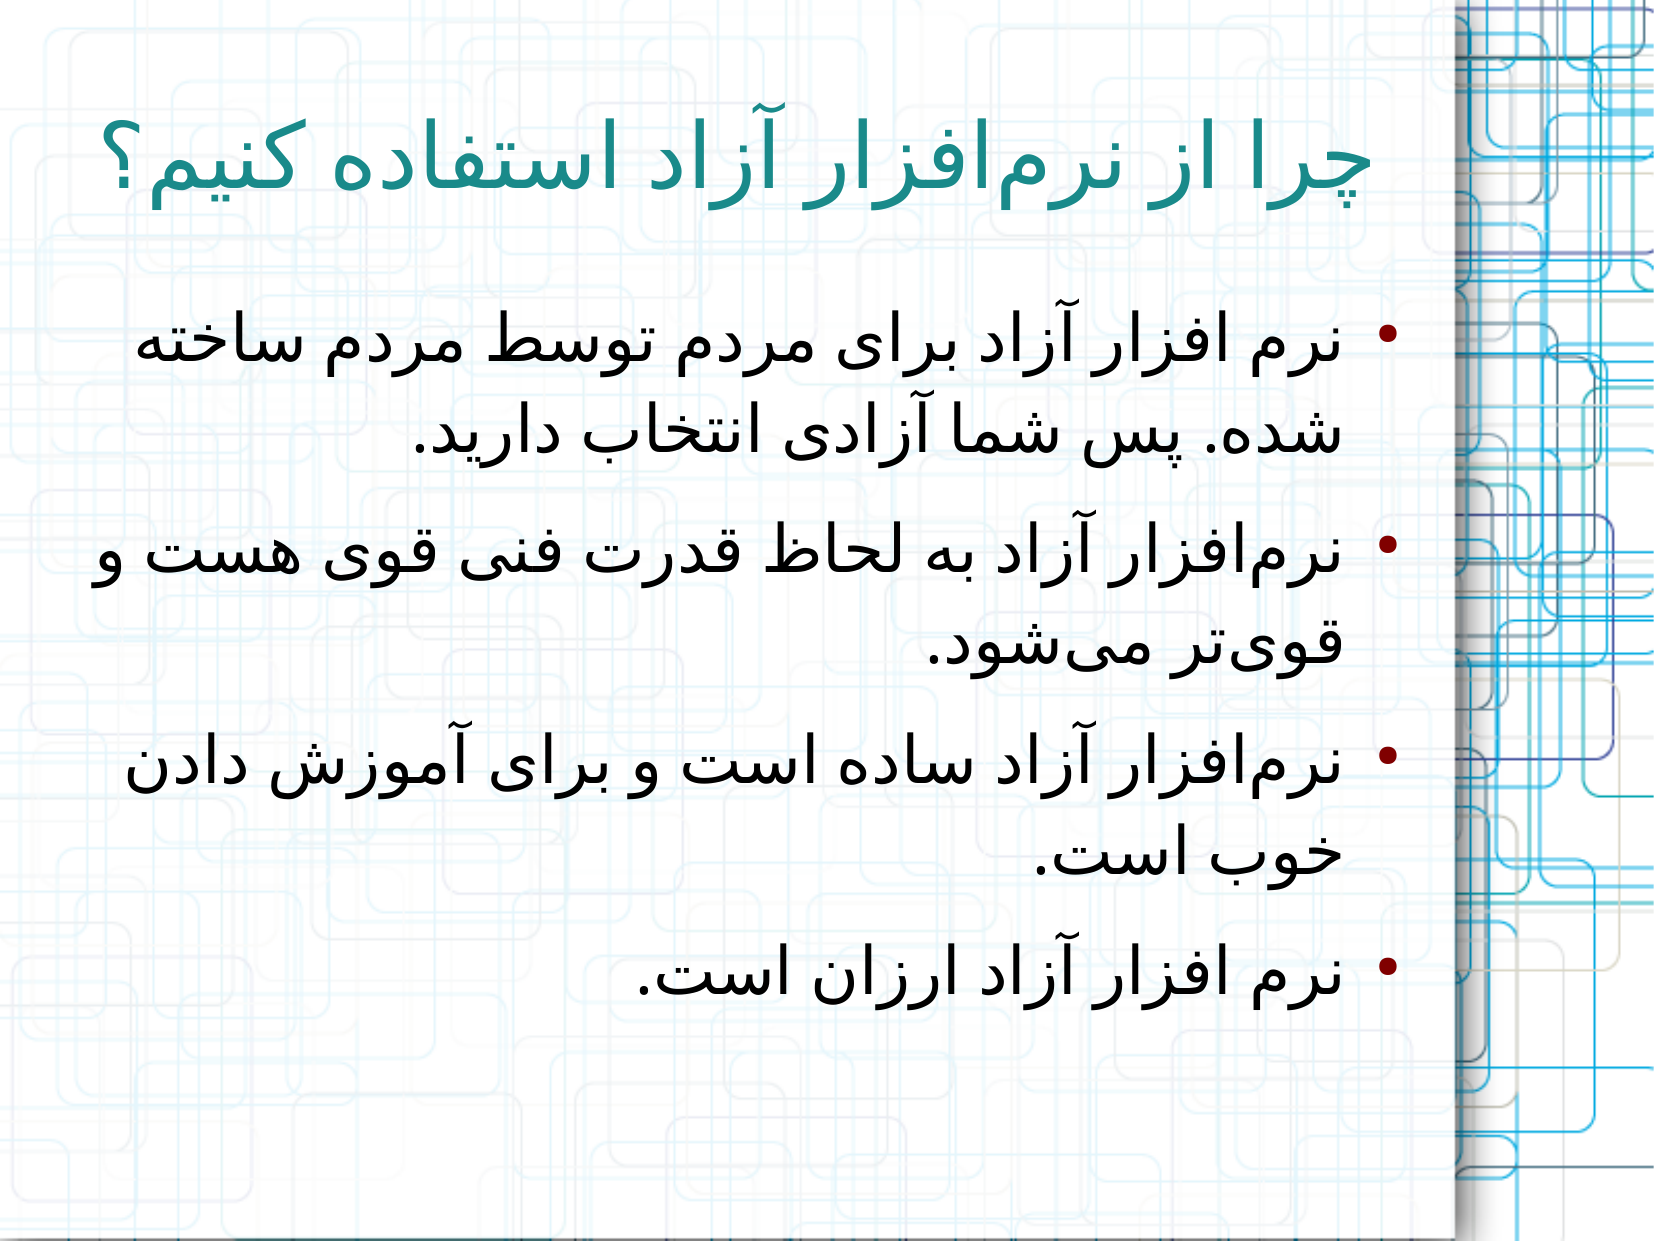

# چرا از نرم‌افزار آزاد استفاده کنیم؟
نرم افزار آزاد برای مردم توسط مردم ساخته شده. پس شما آزادی انتخاب دارید.
نرم‌افزار آزاد به لحاظ قدرت فنی قوی هست و قوی‌تر می‌شود.
نرم‌افزار آزاد ساده است و برای آموزش دادن خوب است.
نرم افزار آزاد ارزان است.